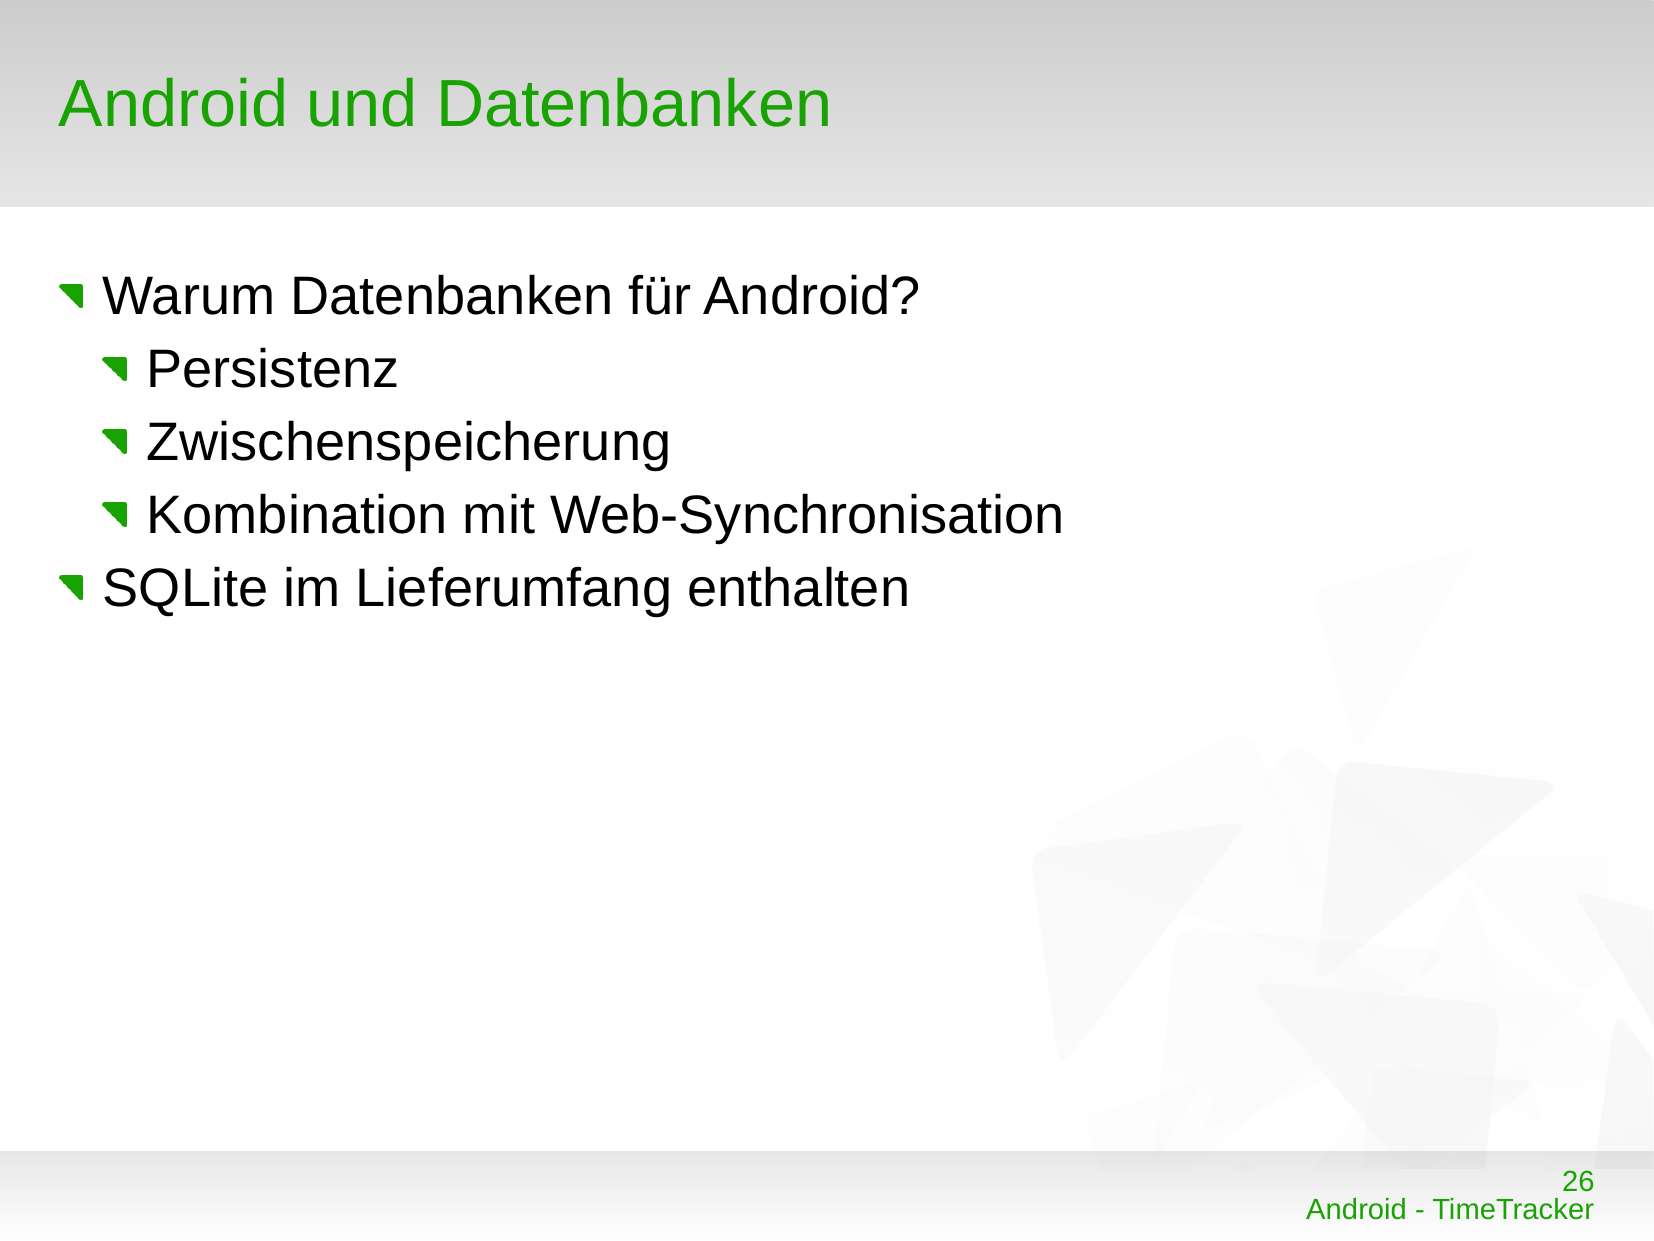

# Android und Datenbanken
Warum Datenbanken für Android?
Persistenz
Zwischenspeicherung
Kombination mit Web-Synchronisation
SQLite im Lieferumfang enthalten
26
Android - TimeTracker